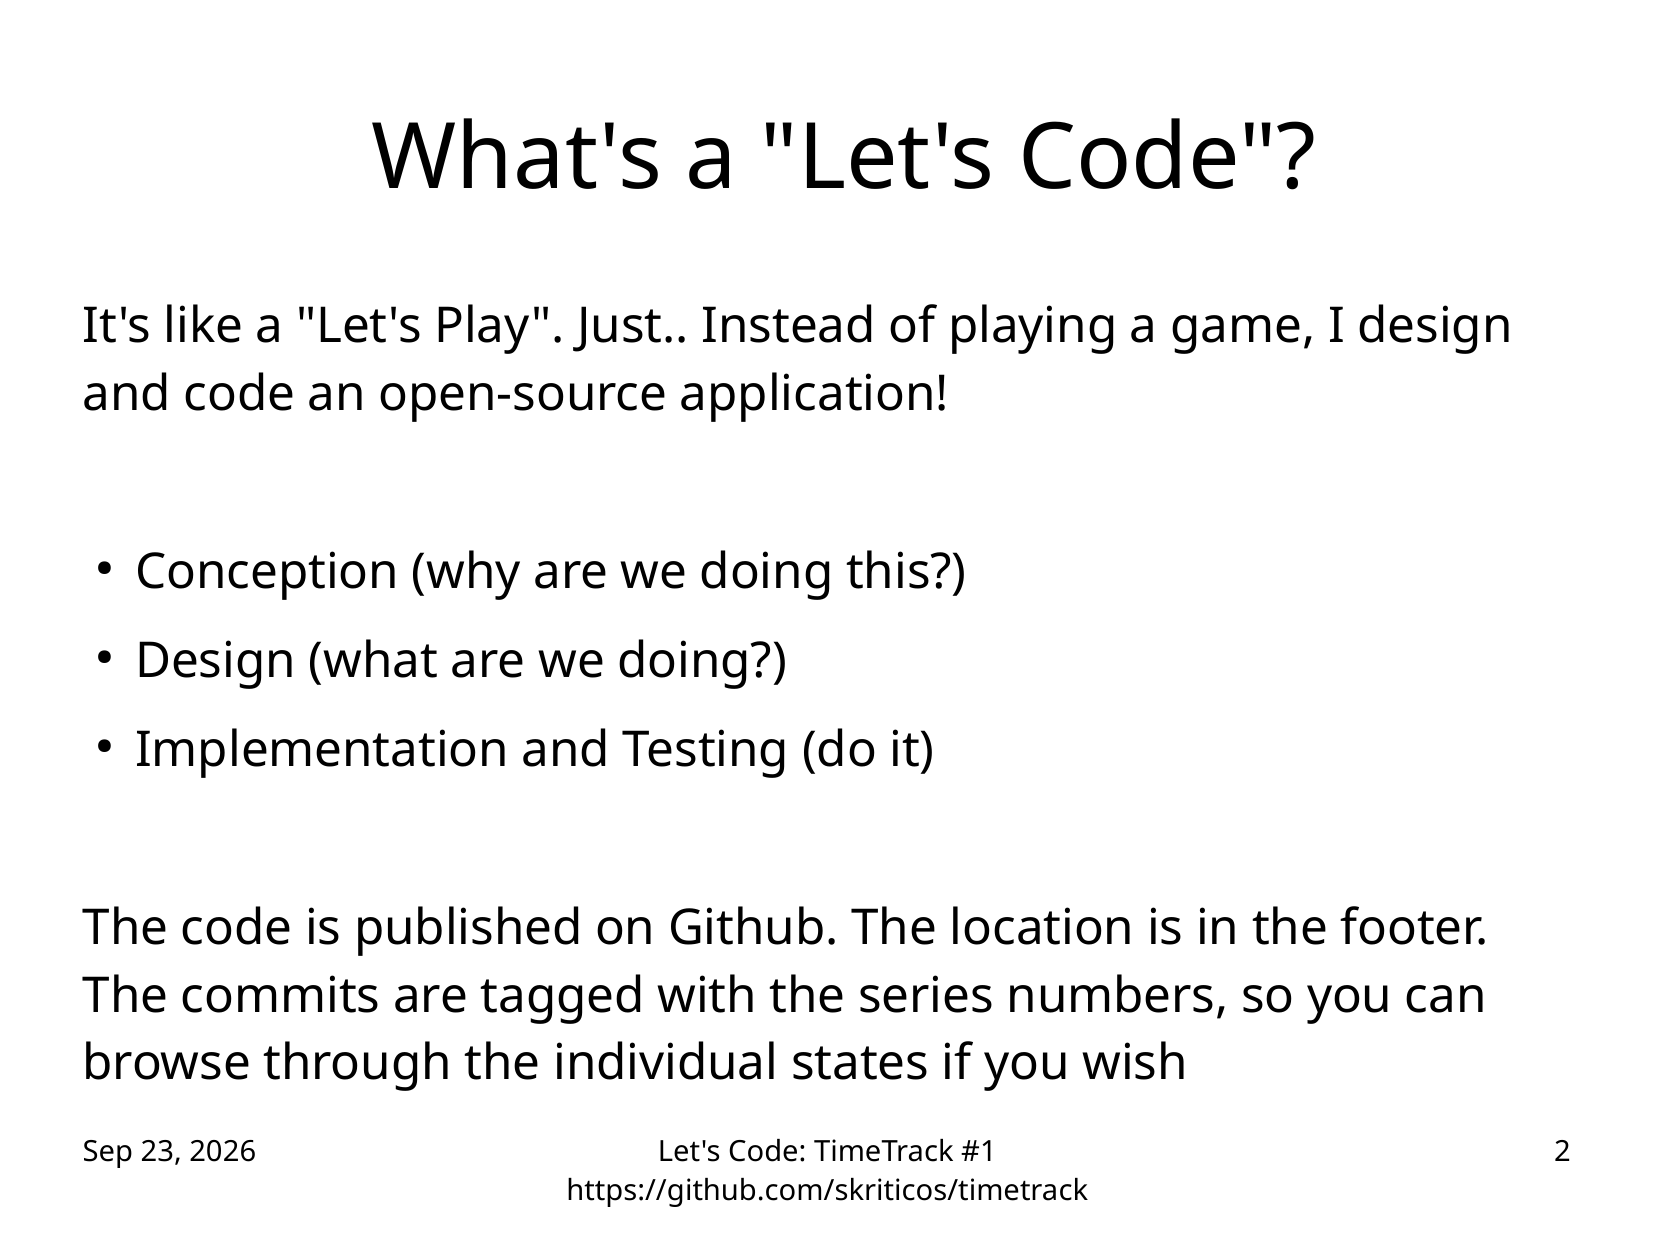

# What's a "Let's Code"?
It's like a "Let's Play". Just.. Instead of playing a game, I design and code an open-source application!
Conception (why are we doing this?)
Design (what are we doing?)
Implementation and Testing (do it)
The code is published on Github. The location is in the footer. The commits are tagged with the series numbers, so you can browse through the individual states if you wish
Let's Code: TimeTrack #1\n https://github.com/skriticos/timetrack
2